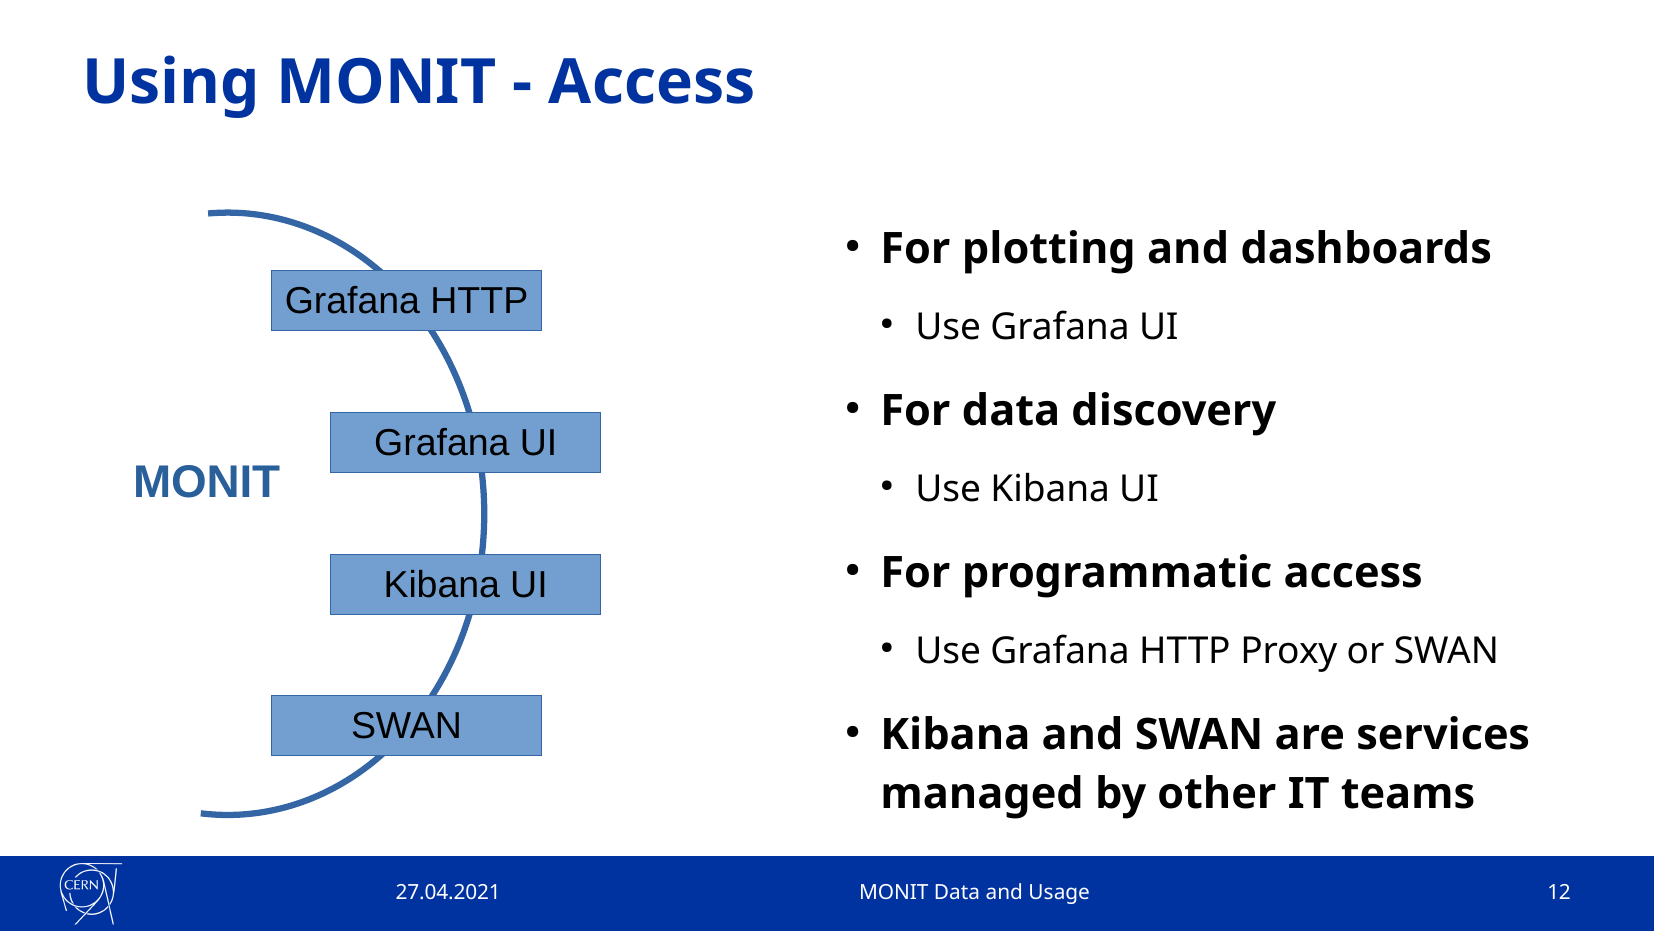

Using MONIT - Access
# For plotting and dashboards
Use Grafana UI
For data discovery
Use Kibana UI
For programmatic access
Use Grafana HTTP Proxy or SWAN
Kibana and SWAN are services managed by other IT teams
Grafana HTTP
Grafana UI
MONIT
Kibana UI
SWAN
27.04.2021
MONIT Data and Usage
12